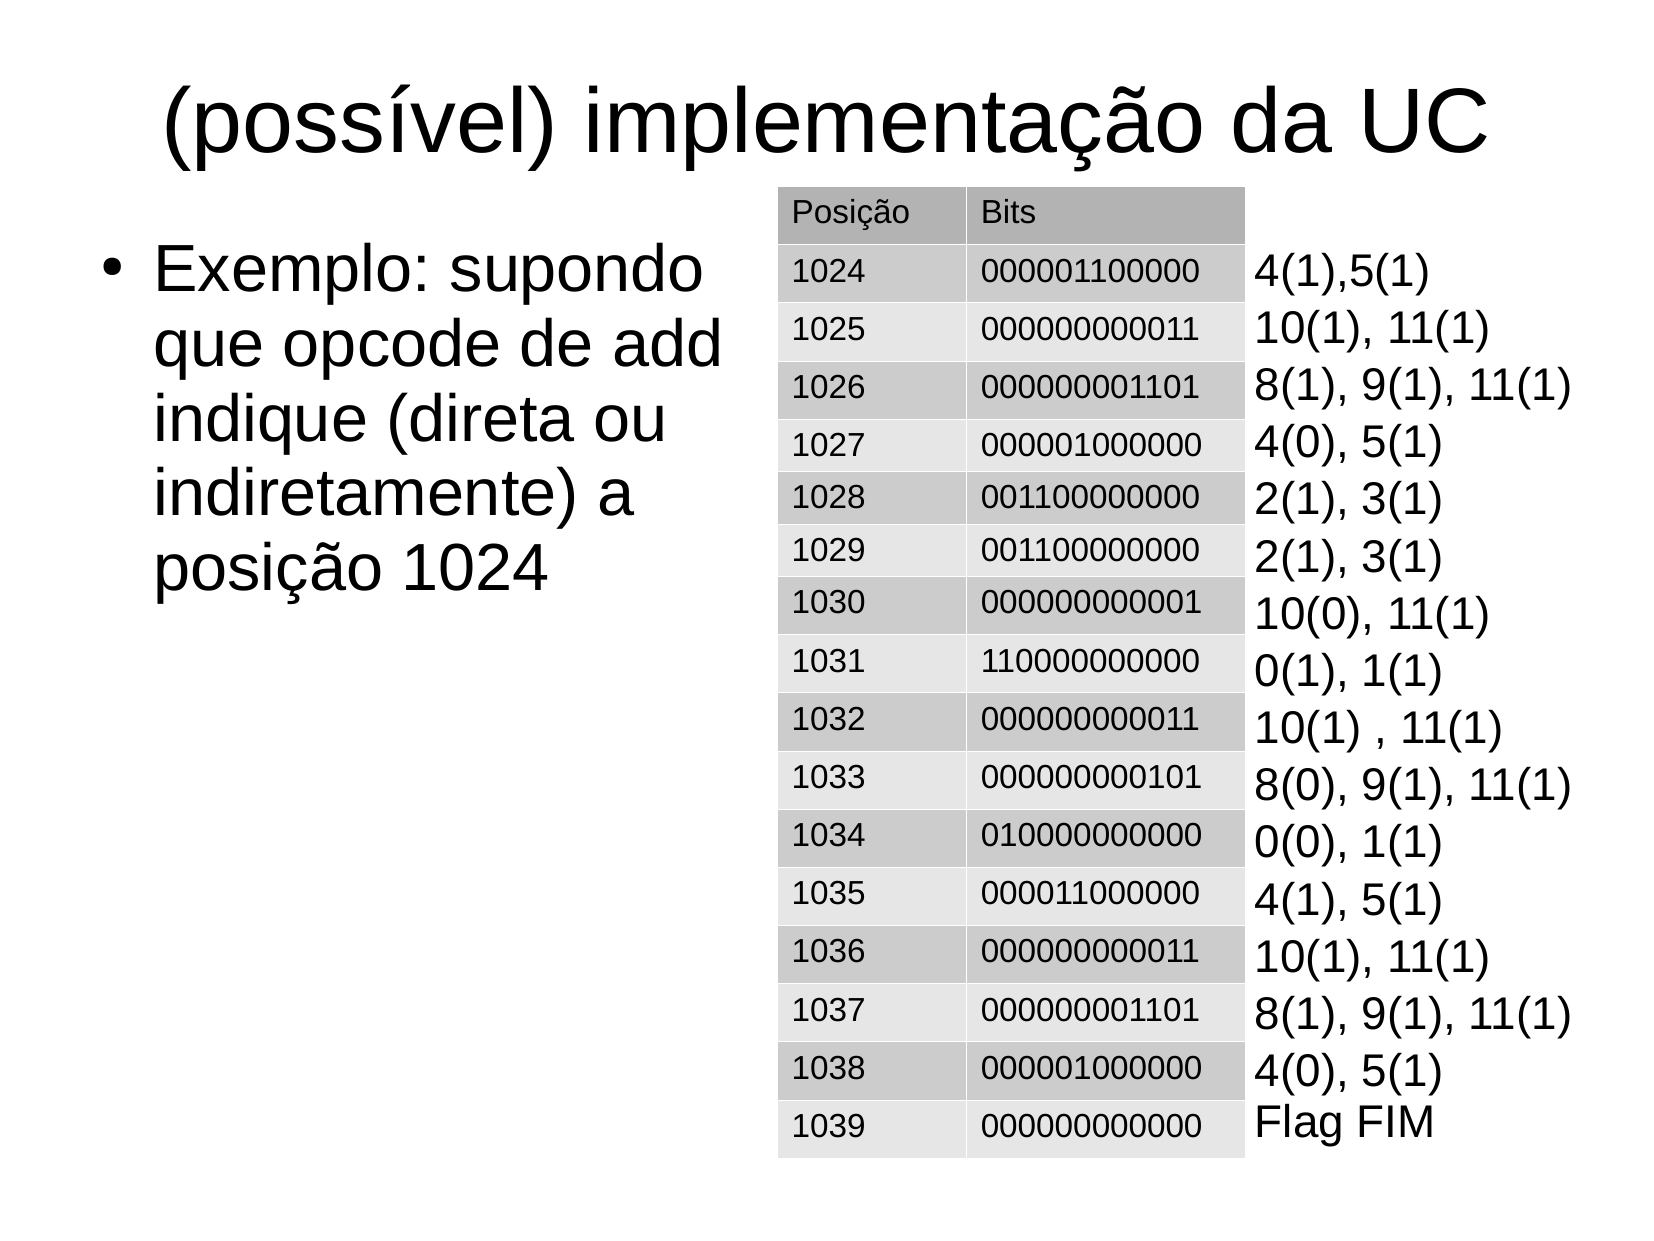

# (possível) implementação da UC
| Posição | Bits |
| --- | --- |
| 1024 | 000001100000 |
| 1025 | 000000000011 |
| 1026 | 000000001101 |
| 1027 | 000001000000 |
| 1028 | 001100000000 |
| 1029 | 001100000000 |
| 1030 | 000000000001 |
| 1031 | 110000000000 |
| 1032 | 000000000011 |
| 1033 | 000000000101 |
| 1034 | 010000000000 |
| 1035 | 000011000000 |
| 1036 | 000000000011 |
| 1037 | 000000001101 |
| 1038 | 000001000000 |
| 1039 | 000000000000 |
Exemplo: supondo que opcode de add indique (direta ou indiretamente) a posição 1024
4(1),5(1)
10(1), 11(1)
8(1), 9(1), 11(1)
4(0), 5(1)
2(1), 3(1)
2(1), 3(1)
10(0), 11(1)
0(1), 1(1)
10(1) , 11(1)
8(0), 9(1), 11(1)
0(0), 1(1)
4(1), 5(1)
10(1), 11(1)
8(1), 9(1), 11(1)
4(0), 5(1)
Flag FIM